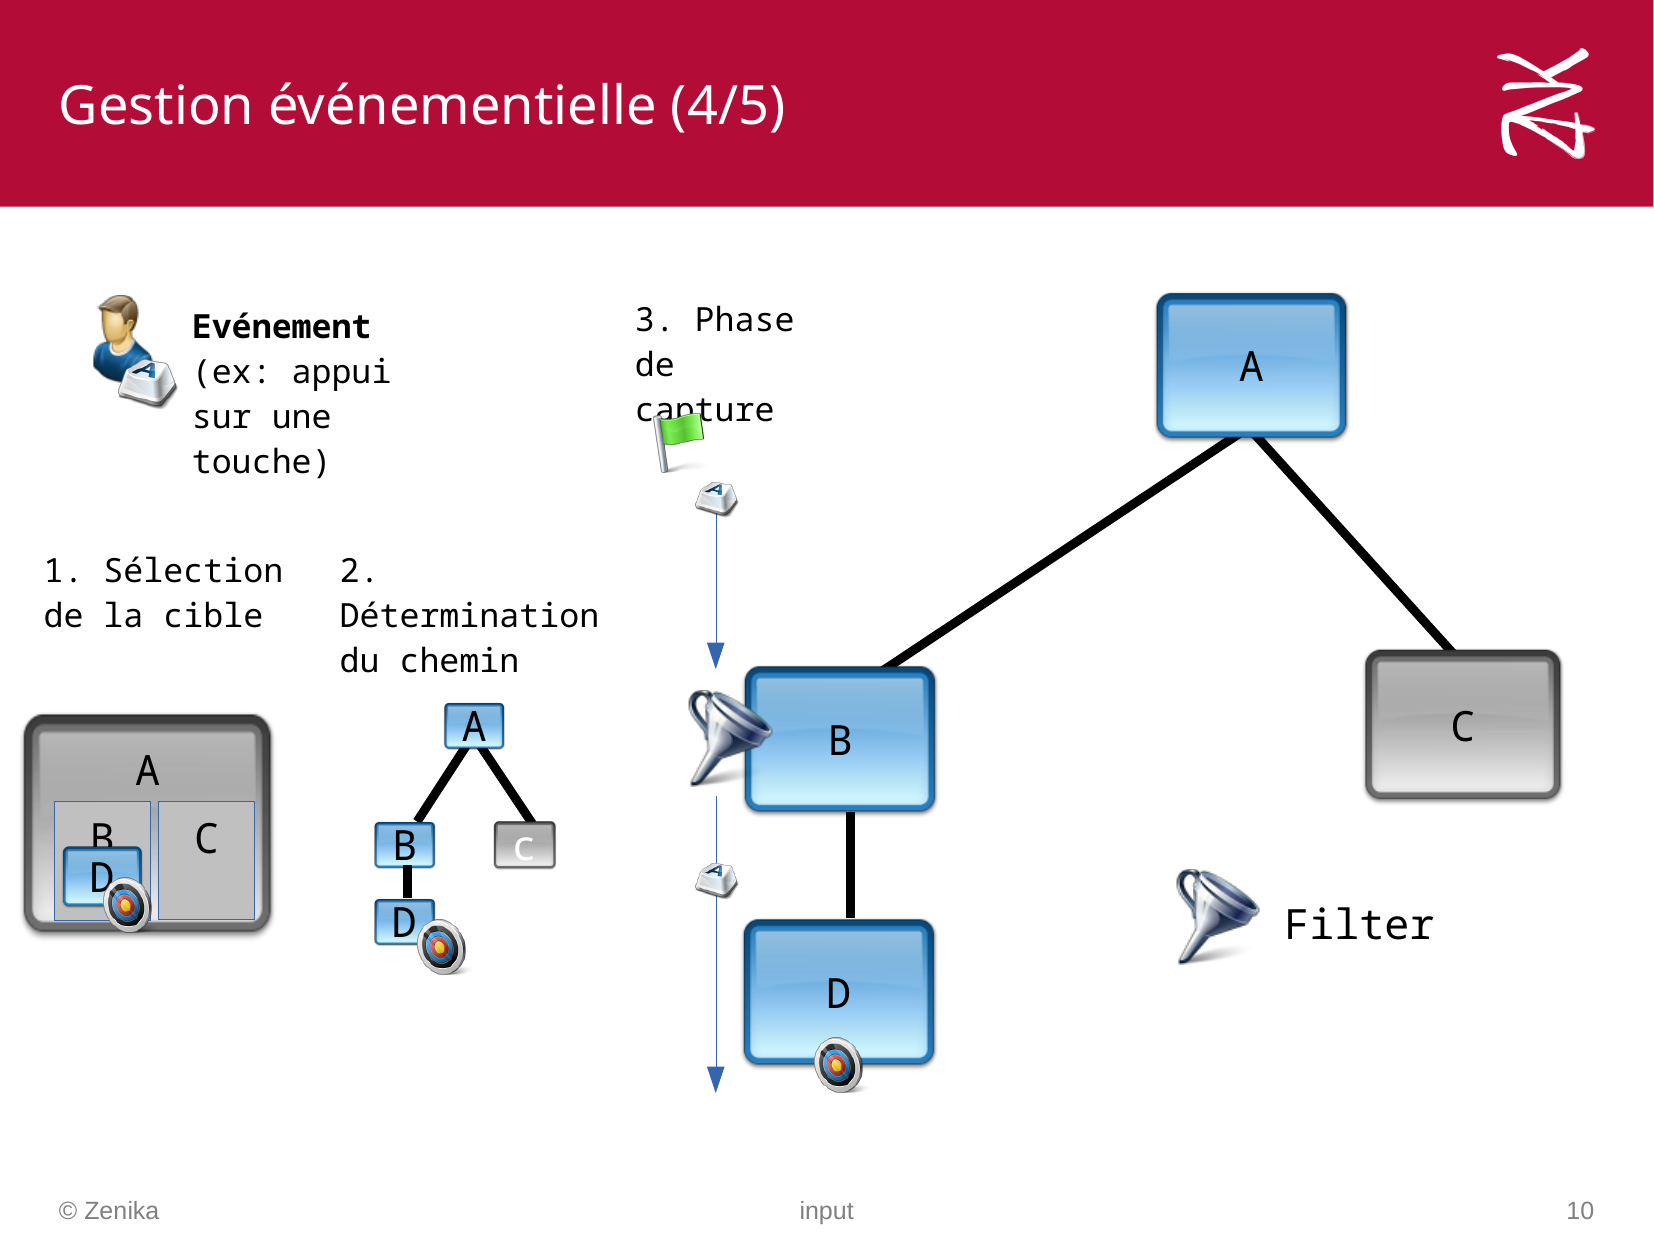

# Gestion événementielle (4/5)
A
C
B
D
3. Phase de capture
Evénement
(ex: appui sur une touche)
1. Sélection
de la cible
2. Détermination du chemin
A
B
C
D
A
c
B
D
Filter